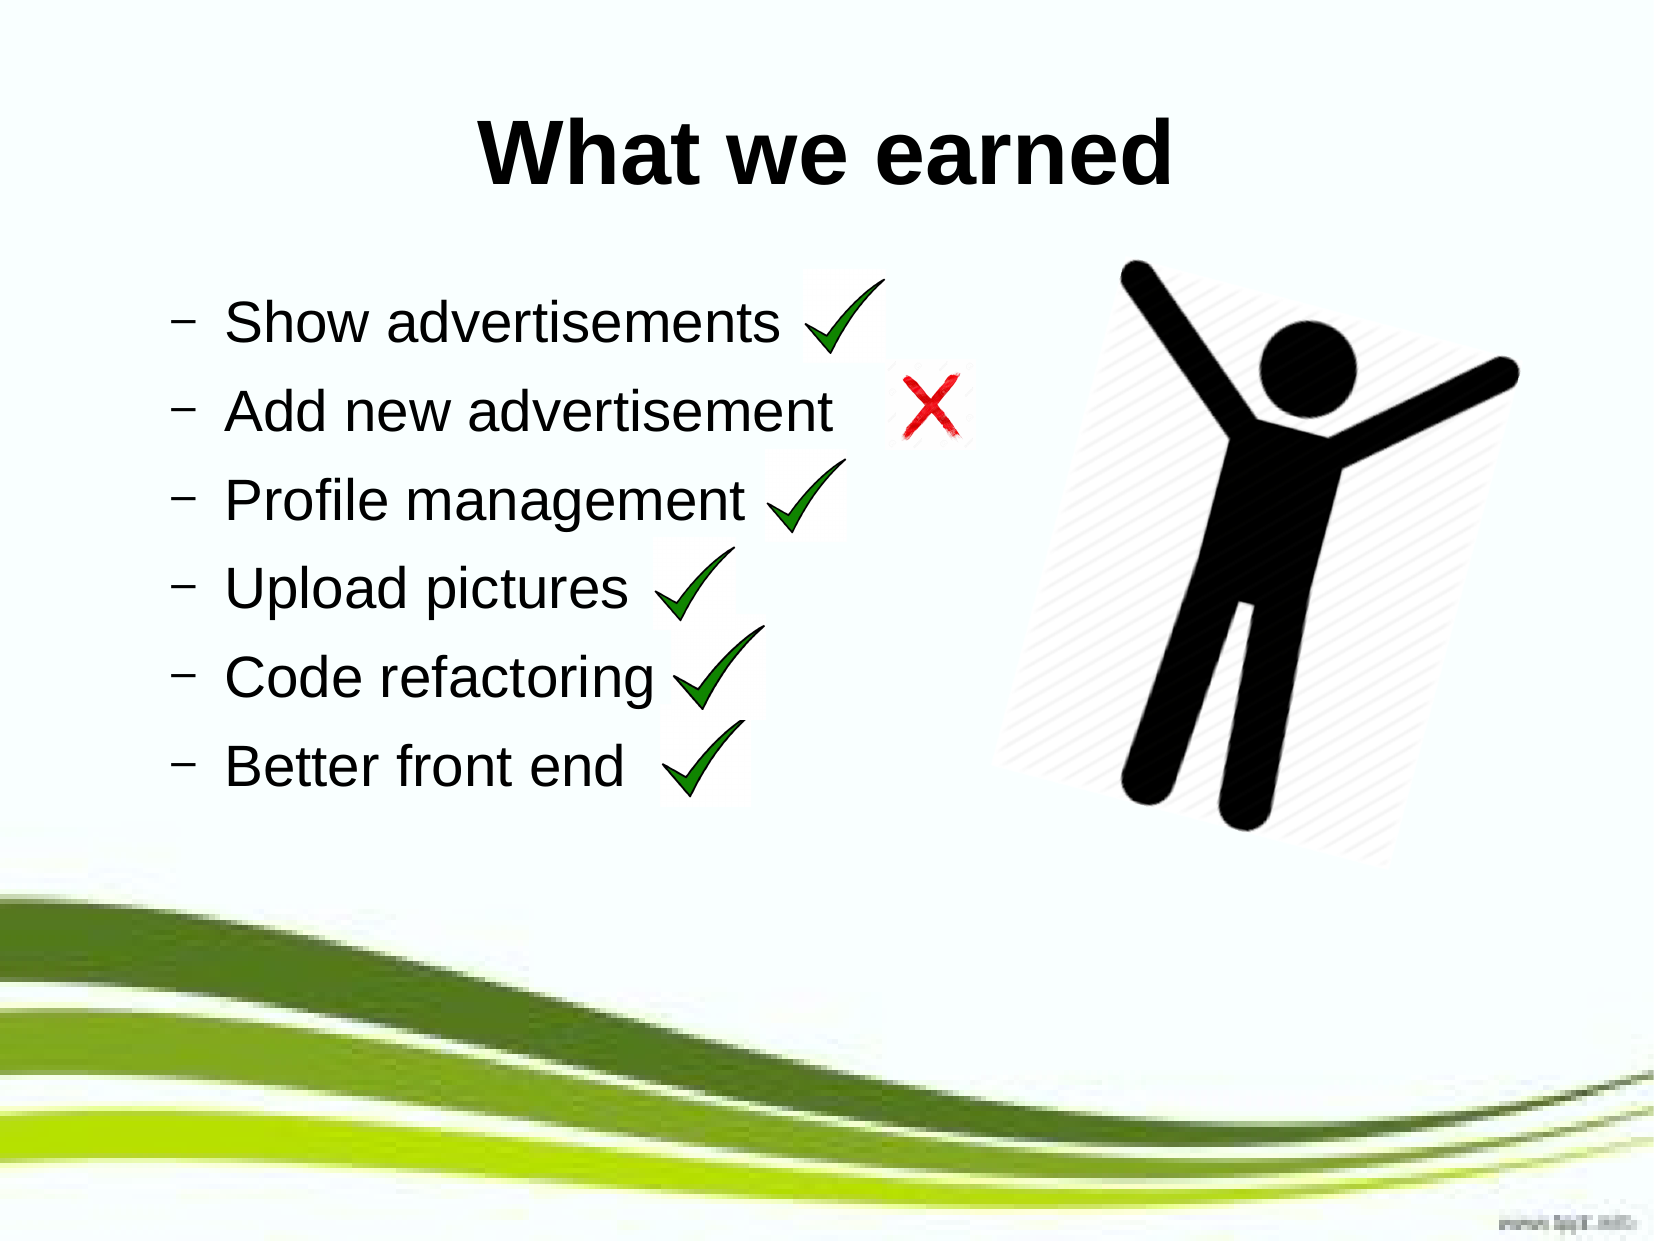

# What we earned
Show advertisements
Add new advertisement
Profile management
Upload pictures
Code refactoring
Better front end